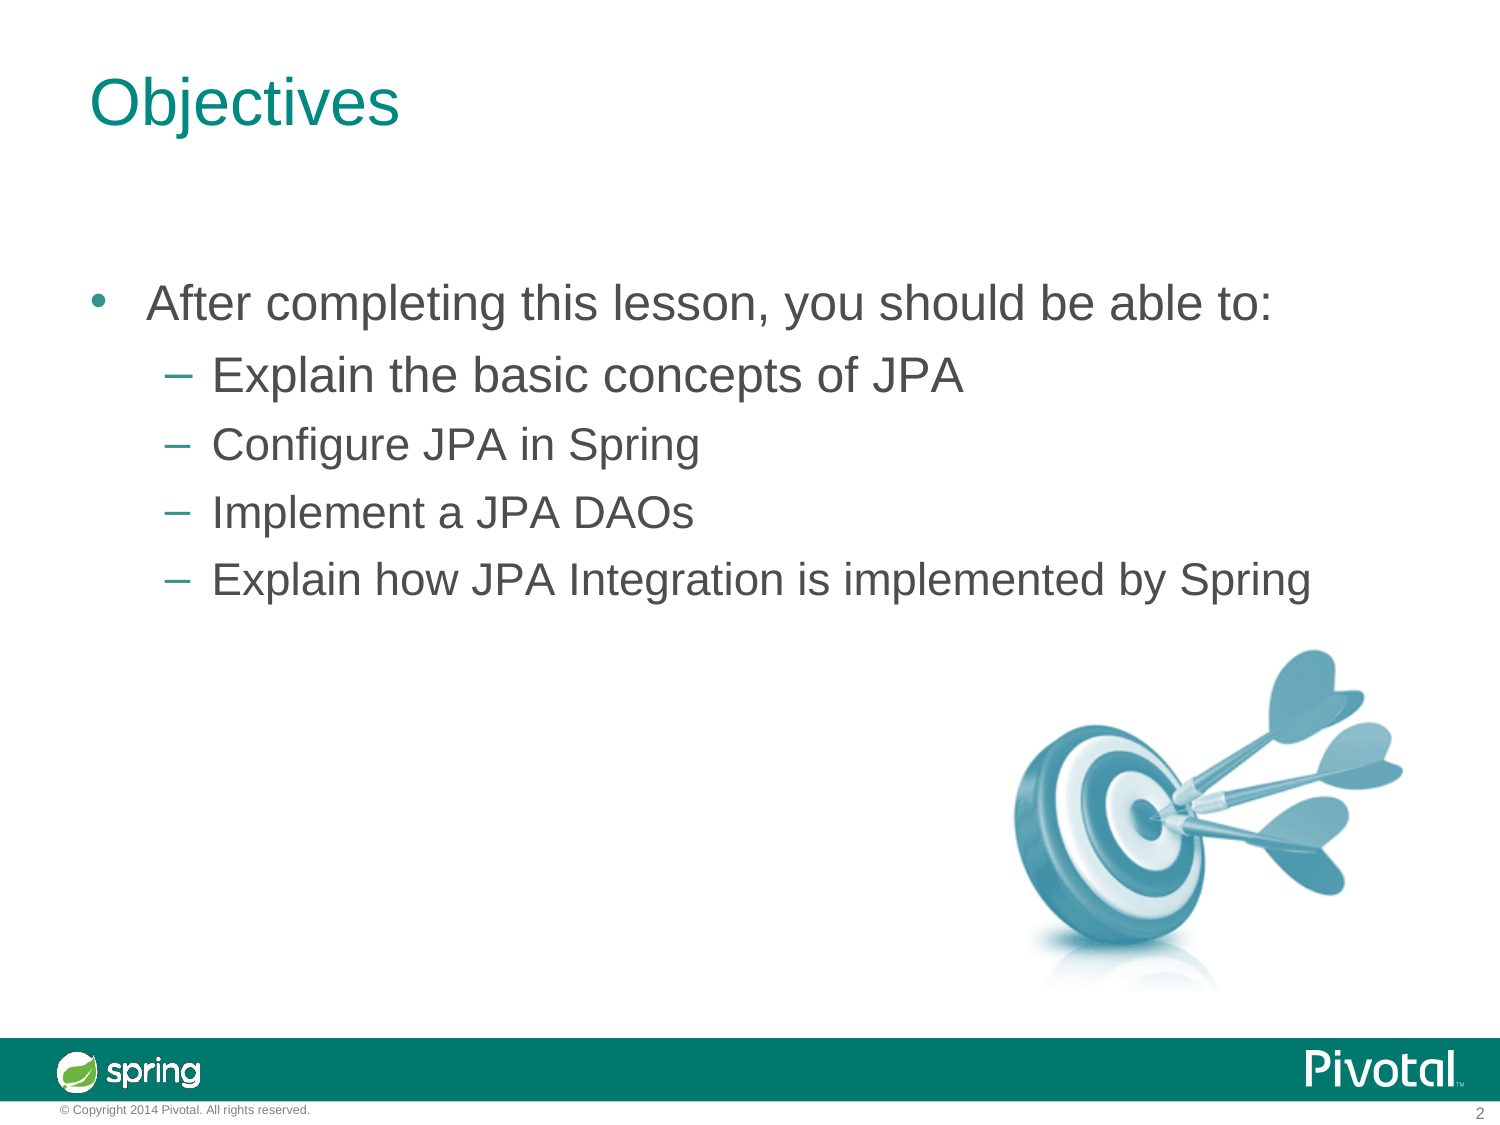

# Objectives
After completing this lesson, you should be able to:
Explain the basic concepts of JPA
Configure JPA in Spring
Implement a JPA DAOs
Explain how JPA Integration is implemented by Spring